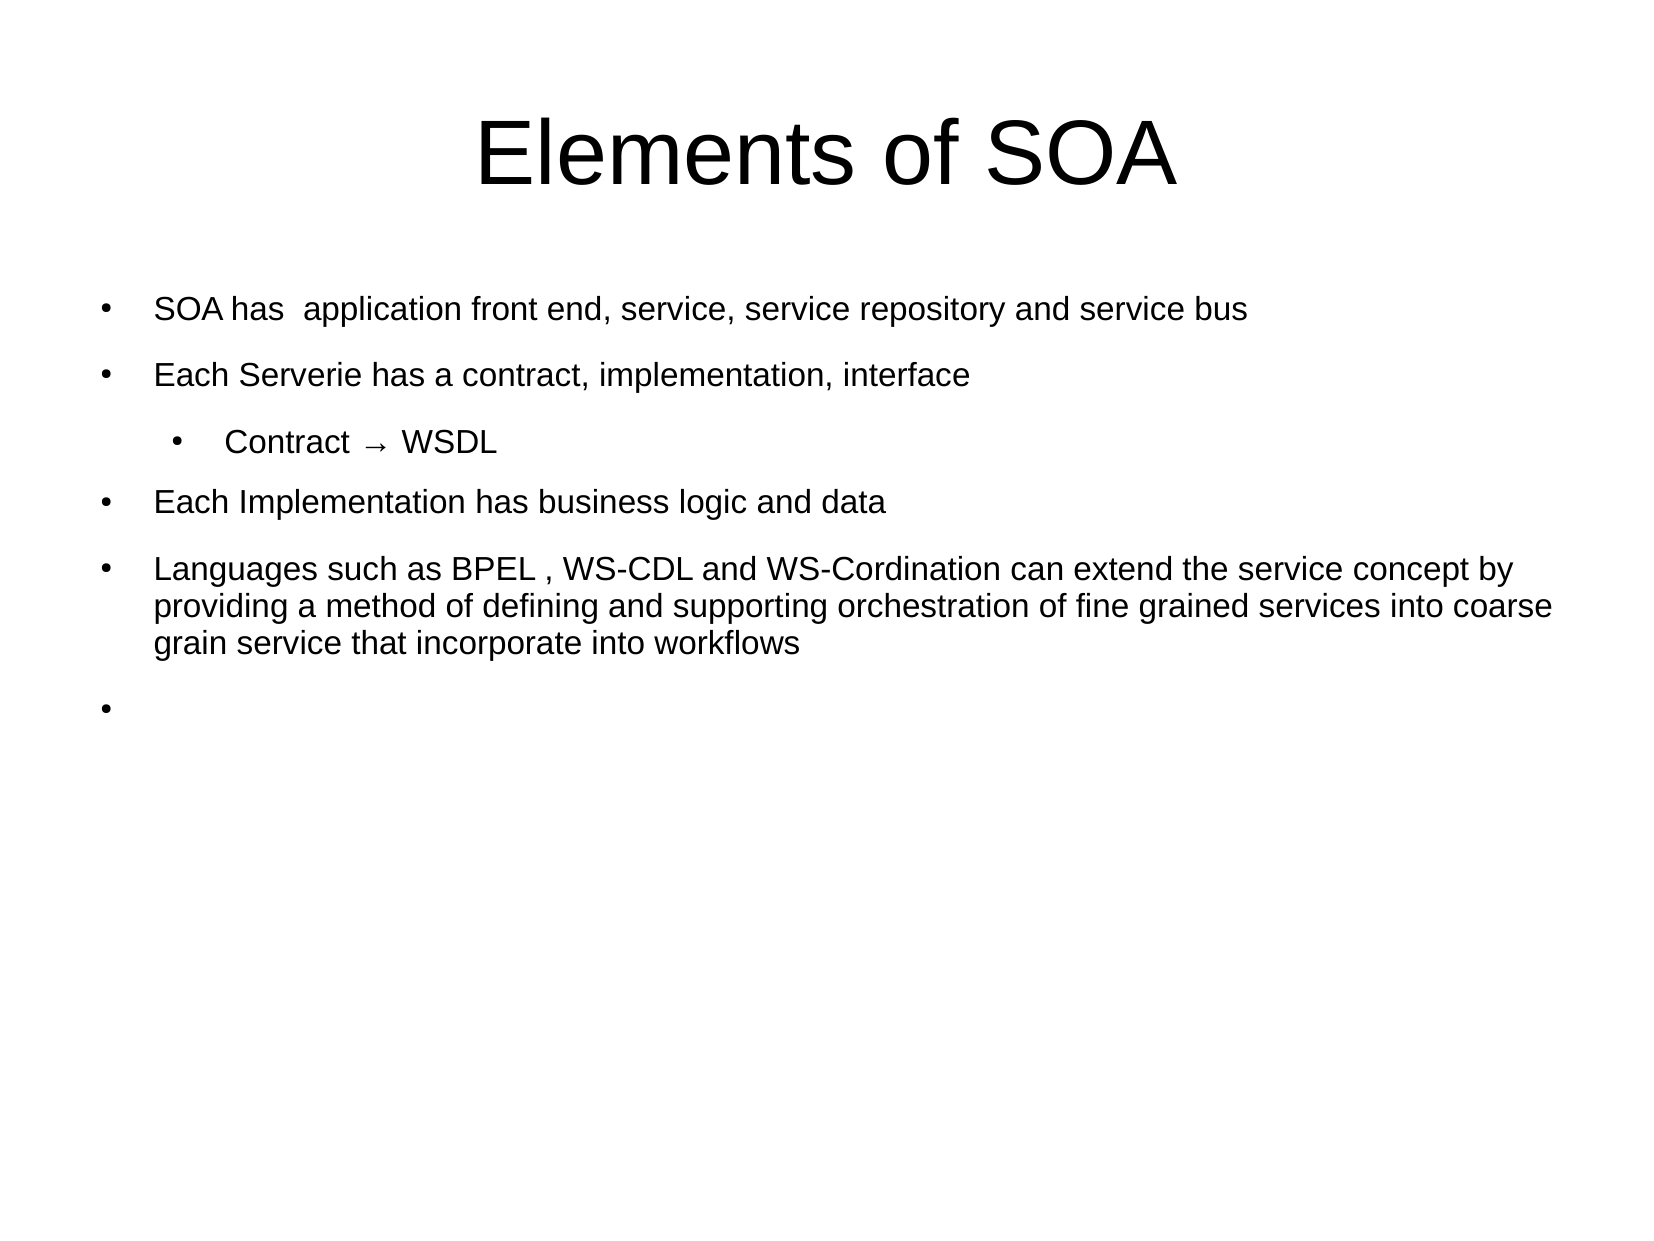

# Elements of SOA
SOA has application front end, service, service repository and service bus
Each Serverie has a contract, implementation, interface
Contract → WSDL
Each Implementation has business logic and data
Languages such as BPEL , WS-CDL and WS-Cordination can extend the service concept by providing a method of defining and supporting orchestration of fine grained services into coarse grain service that incorporate into workflows